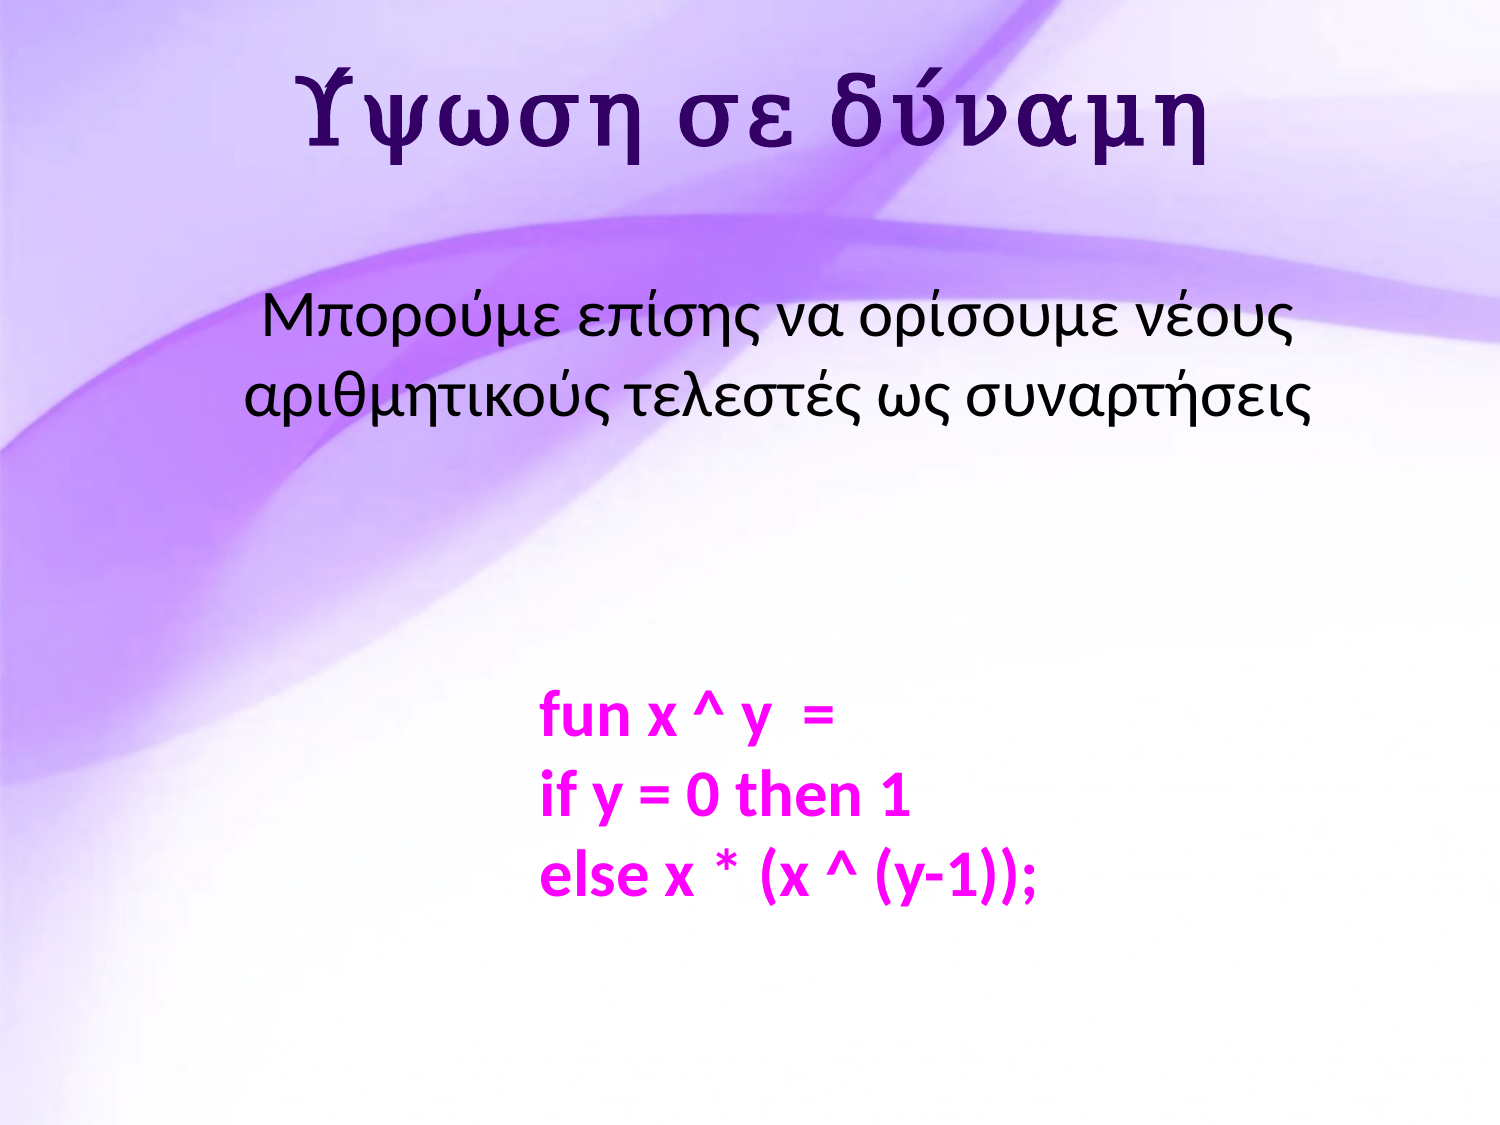

# Ύψωση σε δύναμη
Μπορούμε επίσης να ορίσουμε νέους αριθμητικούς τελεστές ως συναρτήσεις
 fun x ^ y =
 if y = 0 then 1
 else x * (x ^ (y-1));